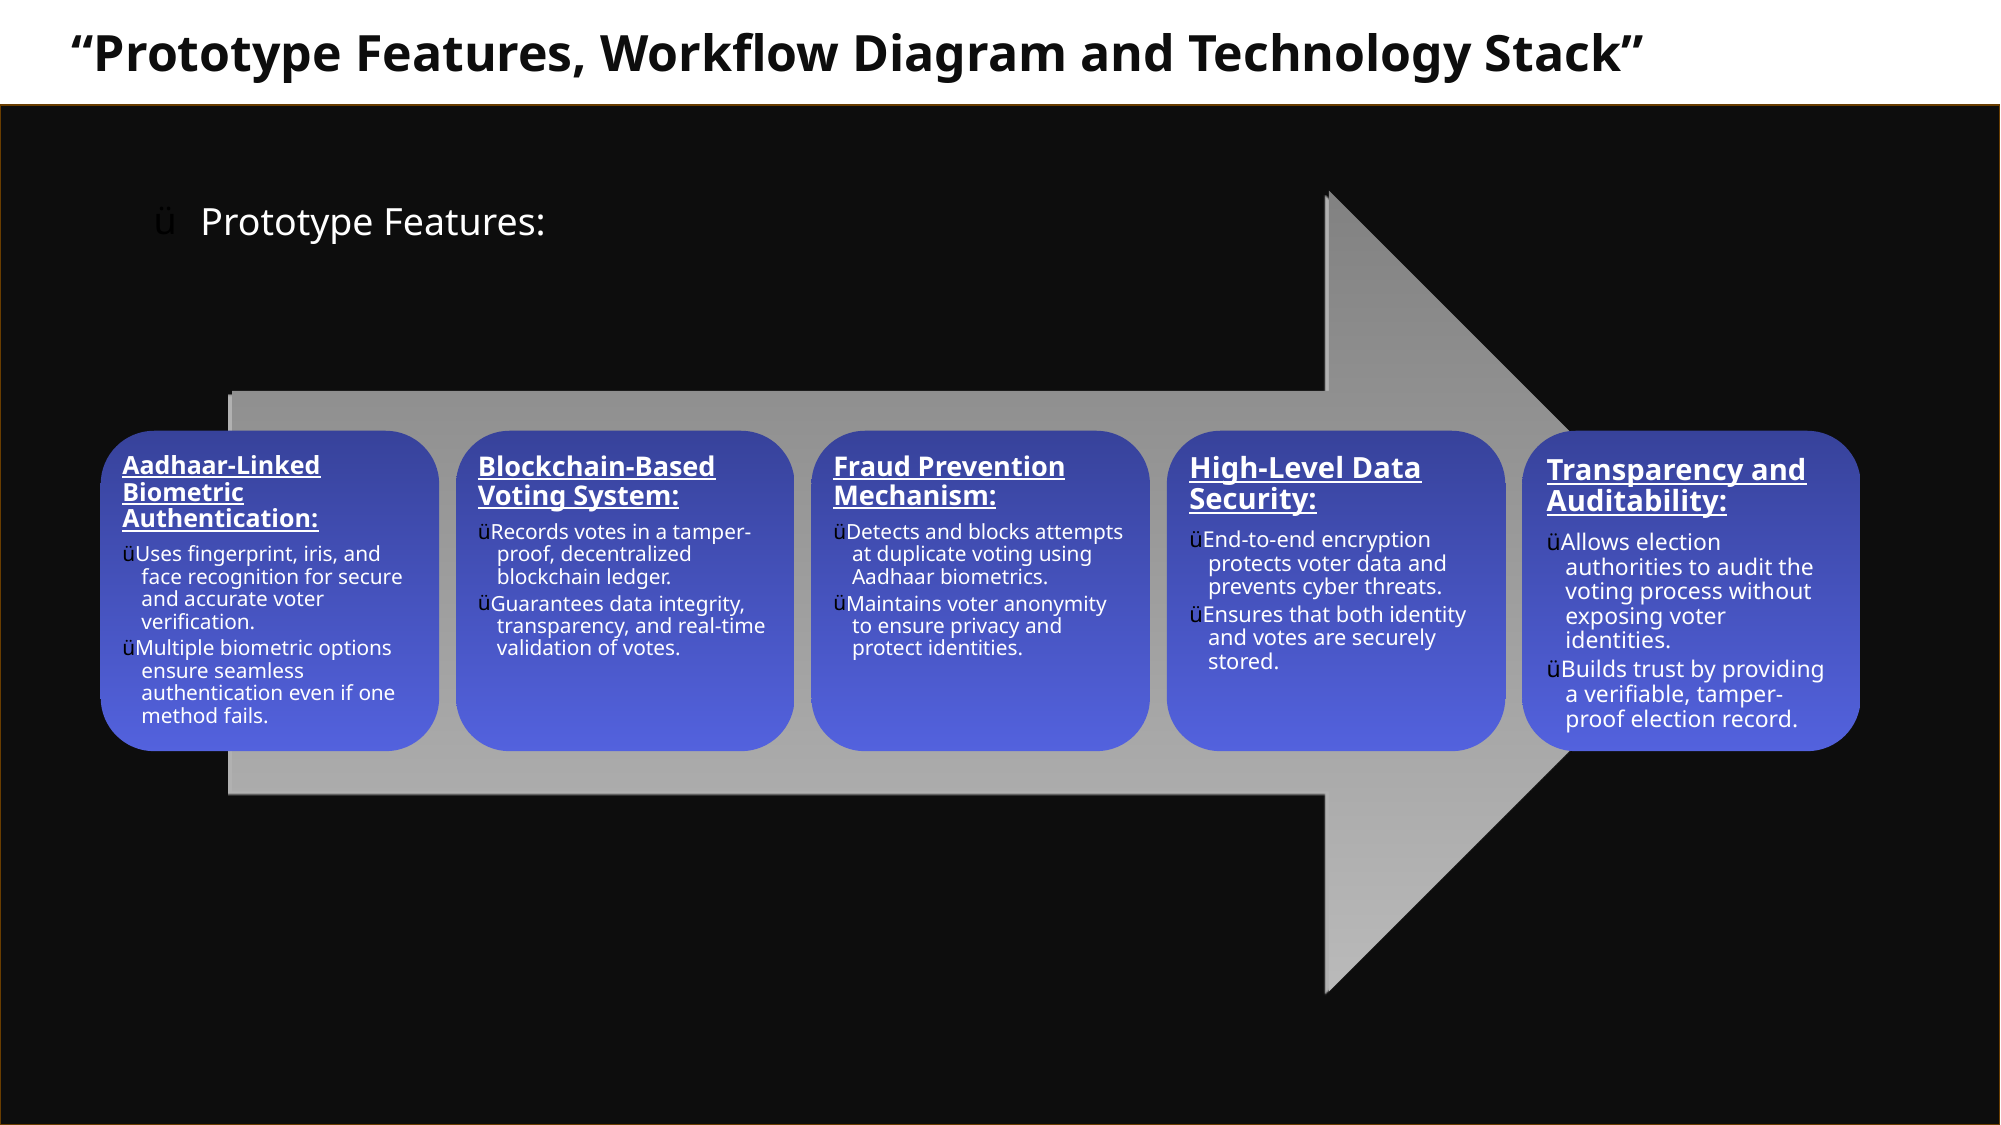

“Prototype Features, Workflow Diagram and Technology Stack”
”
Aadhaar-Linked Biometric Authentication:
Uses fingerprint, iris, and face recognition for secure and accurate voter verification.
Multiple biometric options ensure seamless authentication even if one method fails.
Blockchain-Based Voting System:
Records votes in a tamper-proof, decentralized blockchain ledger.
Guarantees data integrity, transparency, and real-time validation of votes.
Fraud Prevention Mechanism:
Detects and blocks attempts at duplicate voting using Aadhaar biometrics.
Maintains voter anonymity to ensure privacy and protect identities.
High-Level Data Security:
End-to-end encryption protects voter data and prevents cyber threats.
Ensures that both identity and votes are securely stored.
Transparency and Auditability:
Allows election authorities to audit the voting process without exposing voter identities.
Builds trust by providing a verifiable, tamper-proof election record.
Prototype Features: